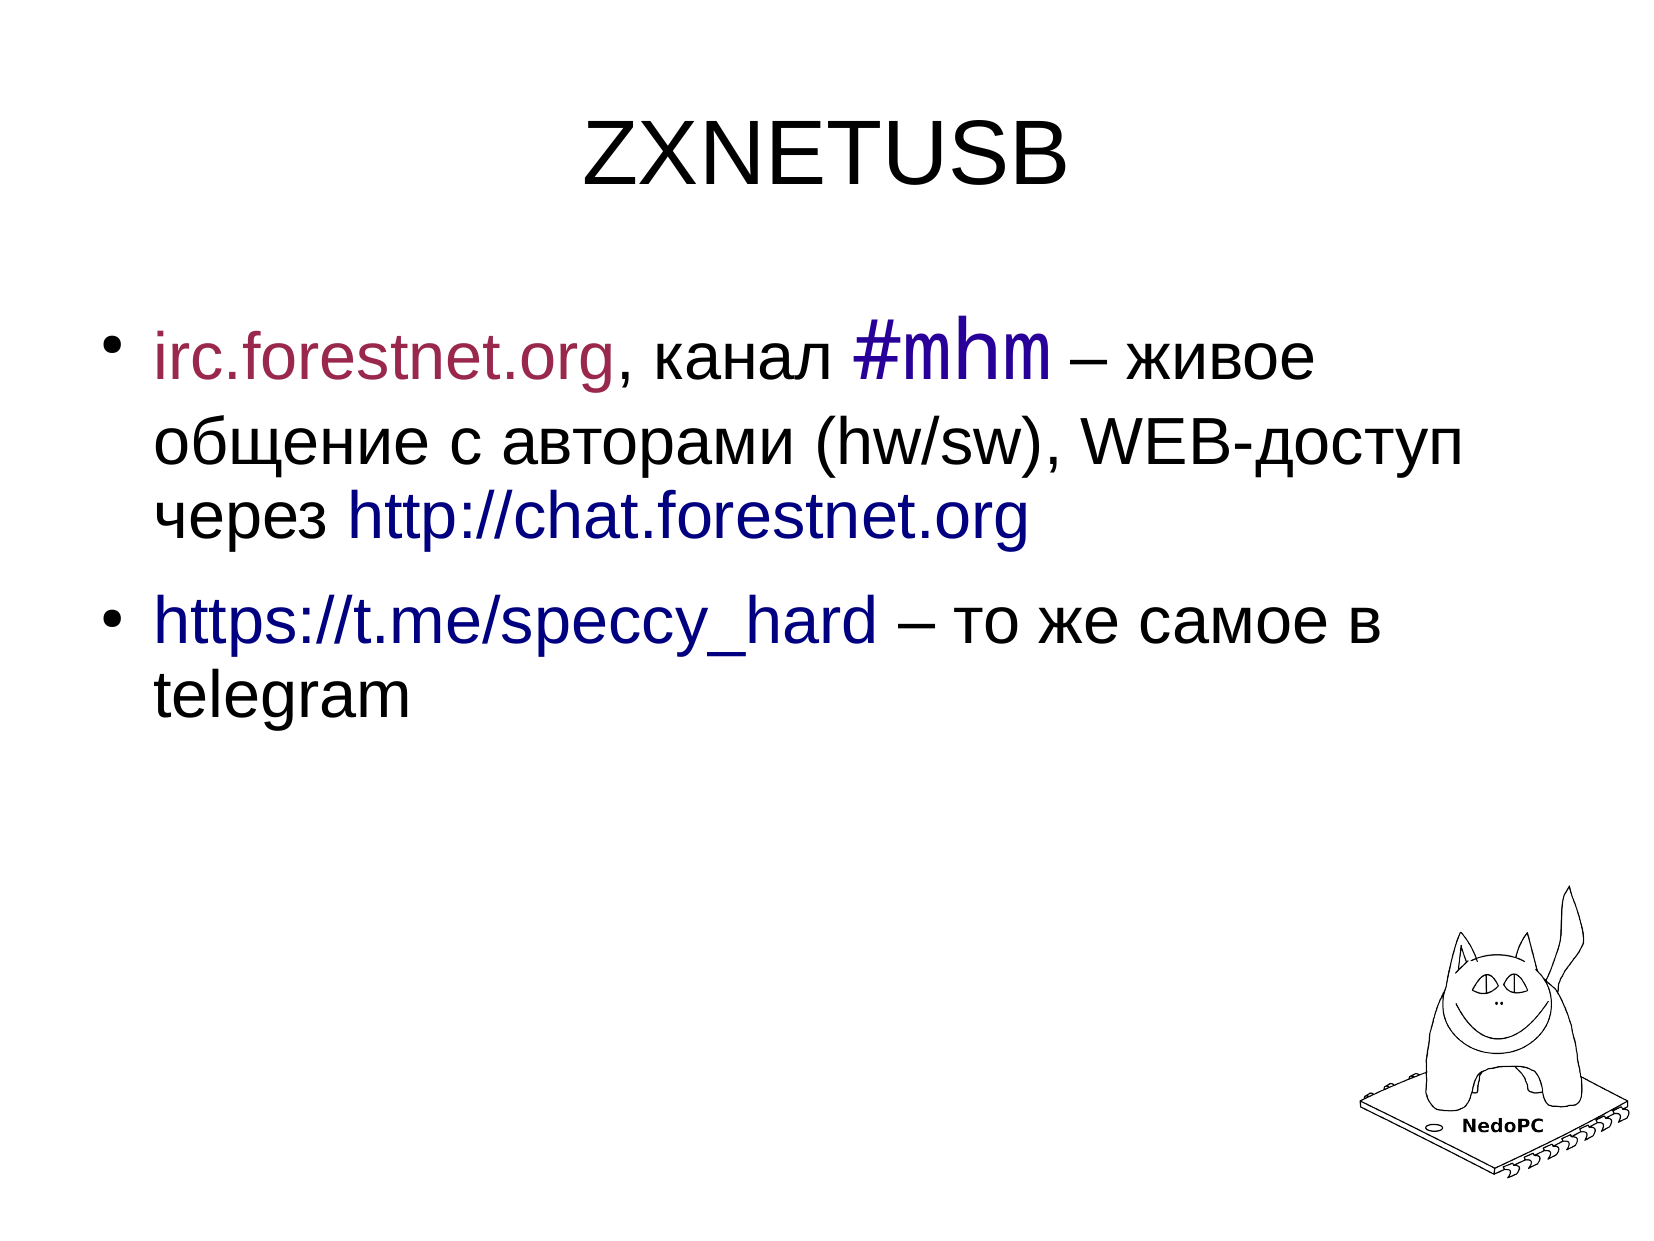

# ZXNETUSB
irc.forestnet.org, канал #mhm – живое общение с авторами (hw/sw), WEB-доступ через http://chat.forestnet.org
https://t.me/speccy_hard – то же самое в telegram